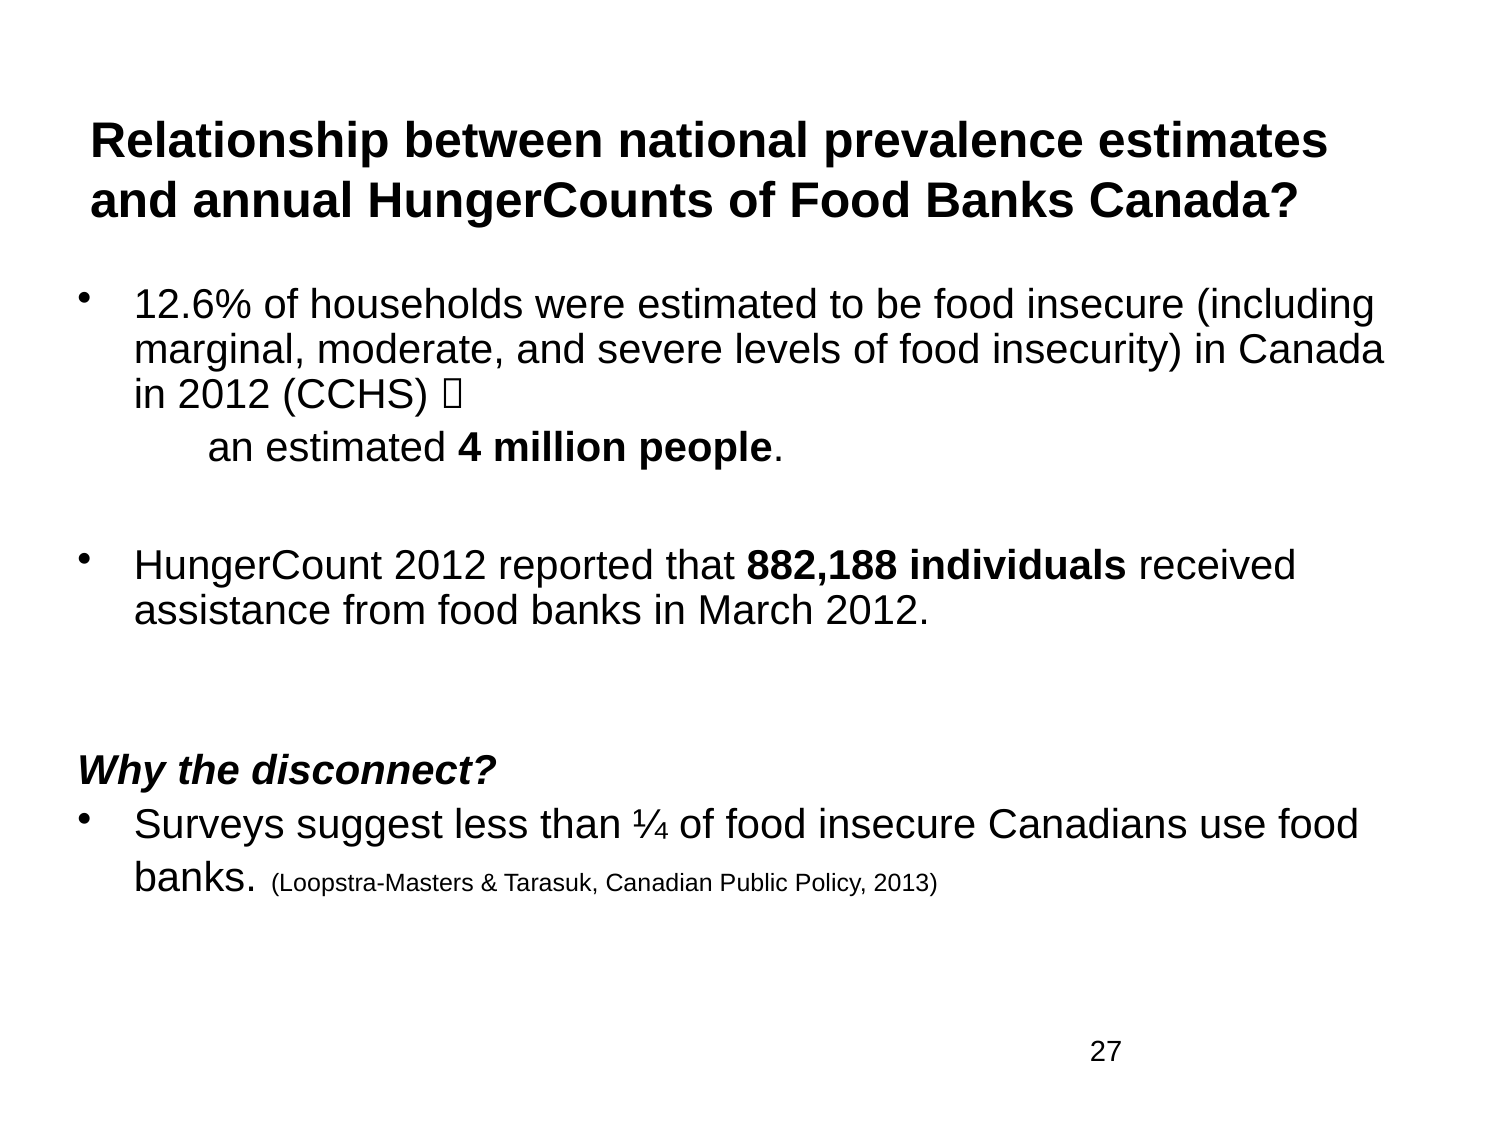

# Relationship between national prevalence estimates and annual HungerCounts of Food Banks Canada?
12.6% of households were estimated to be food insecure (including marginal, moderate, and severe levels of food insecurity) in Canada in 2012 (CCHS) 
		an estimated 4 million people.
HungerCount 2012 reported that 882,188 individuals received assistance from food banks in March 2012.
Why the disconnect?
Surveys suggest less than ¼ of food insecure Canadians use food banks. (Loopstra-Masters & Tarasuk, Canadian Public Policy, 2013)